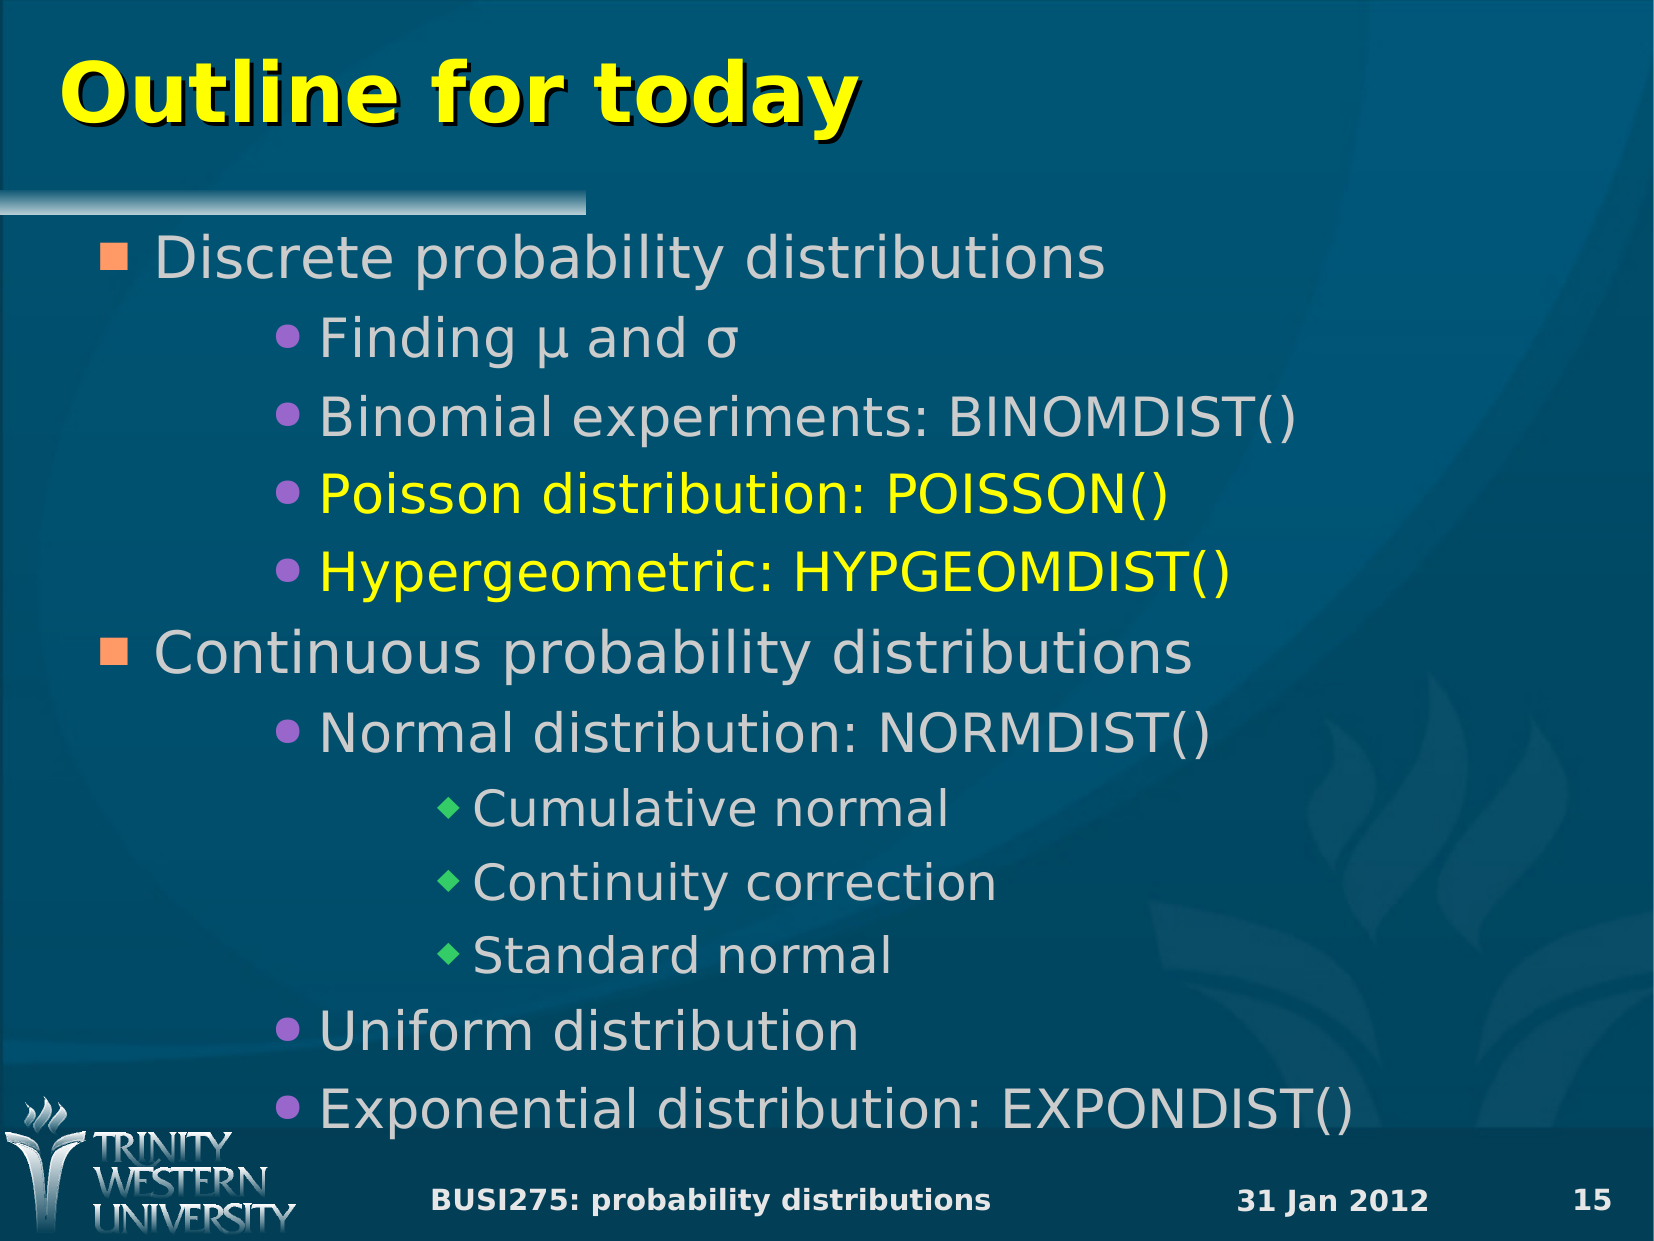

# Outline for today
Discrete probability distributions
Finding μ and σ
Binomial experiments: BINOMDIST()
Poisson distribution: POISSON()
Hypergeometric: HYPGEOMDIST()
Continuous probability distributions
Normal distribution: NORMDIST()
Cumulative normal
Continuity correction
Standard normal
Uniform distribution
Exponential distribution: EXPONDIST()
BUSI275: probability distributions
31 Jan 2012
15